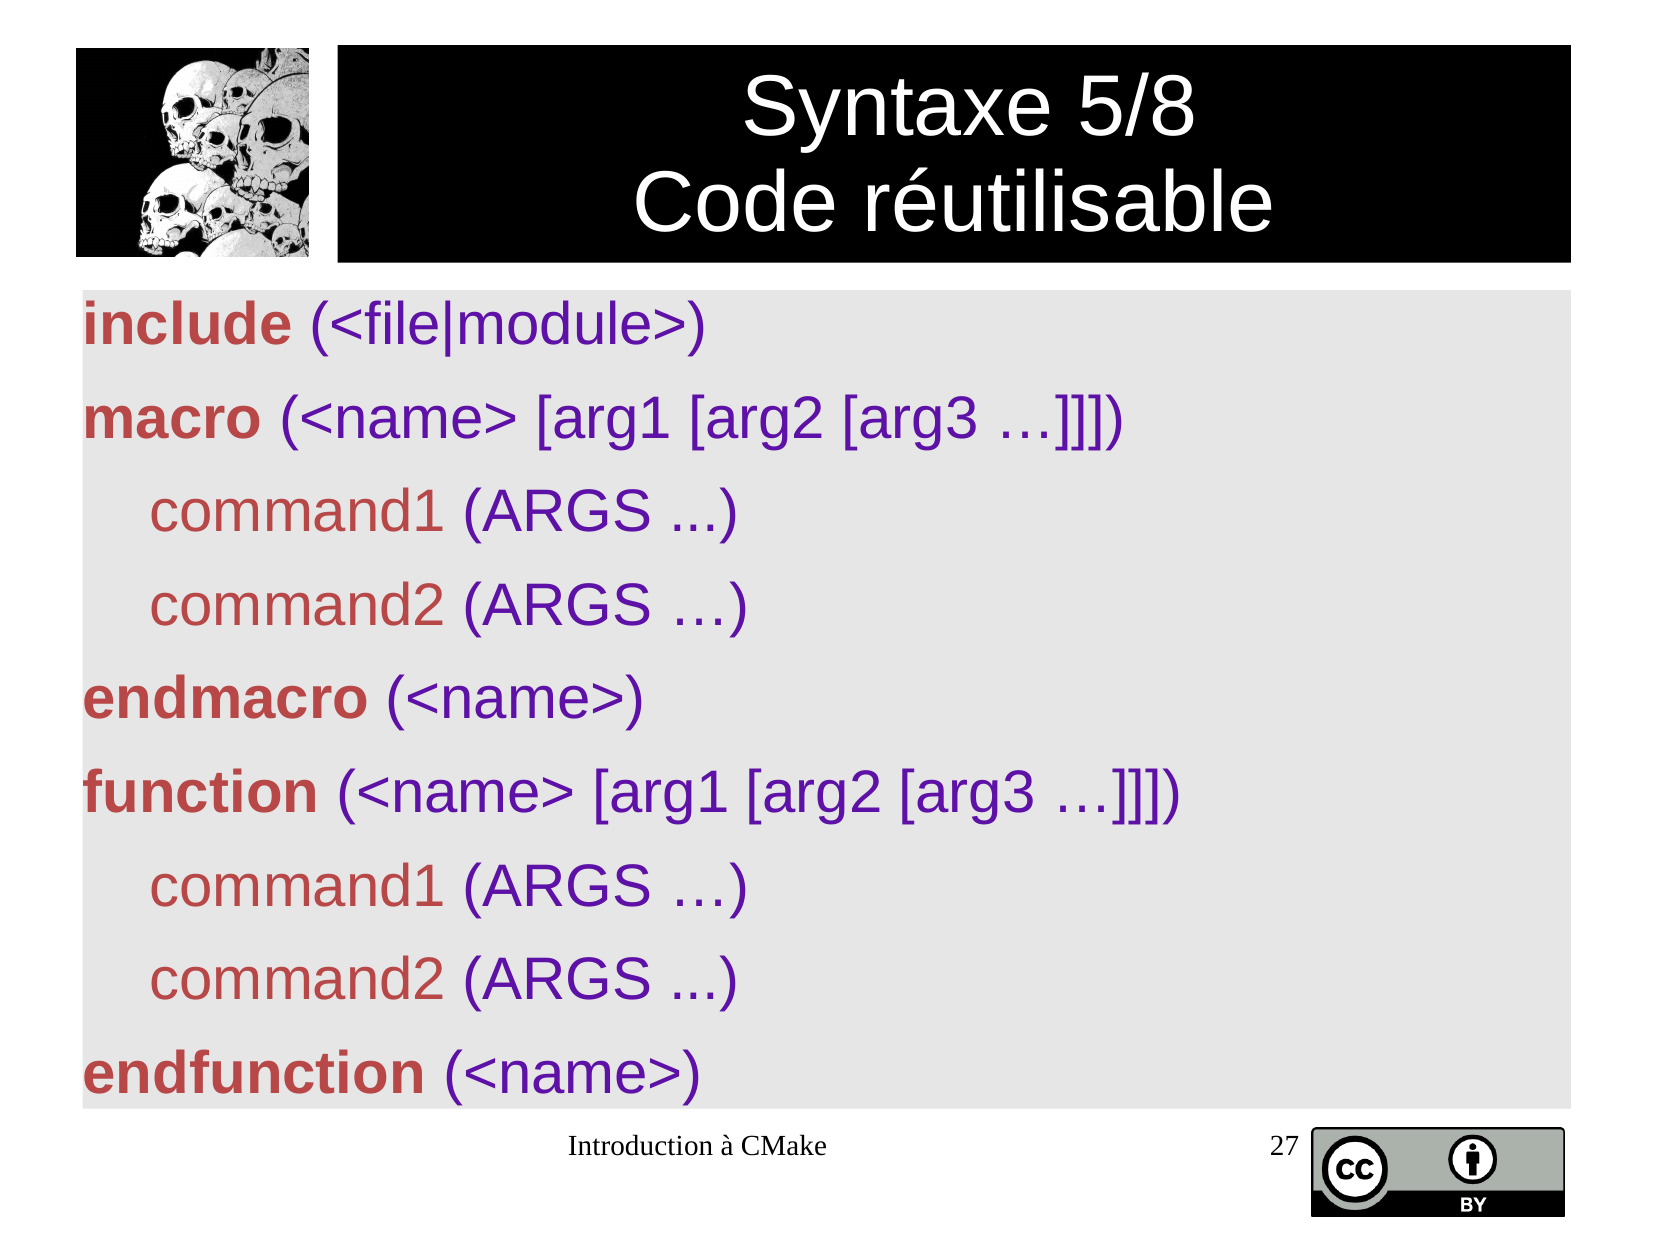

# Syntaxe 5/8 Code réutilisable
include (<file|module>)
macro (<name> [arg1 [arg2 [arg3 …]]])
 command1 (ARGS ...)
 command2 (ARGS …)
endmacro (<name>)
function (<name> [arg1 [arg2 [arg3 …]]])
 command1 (ARGS …)
 command2 (ARGS ...)
endfunction (<name>)
Introduction à CMake
27